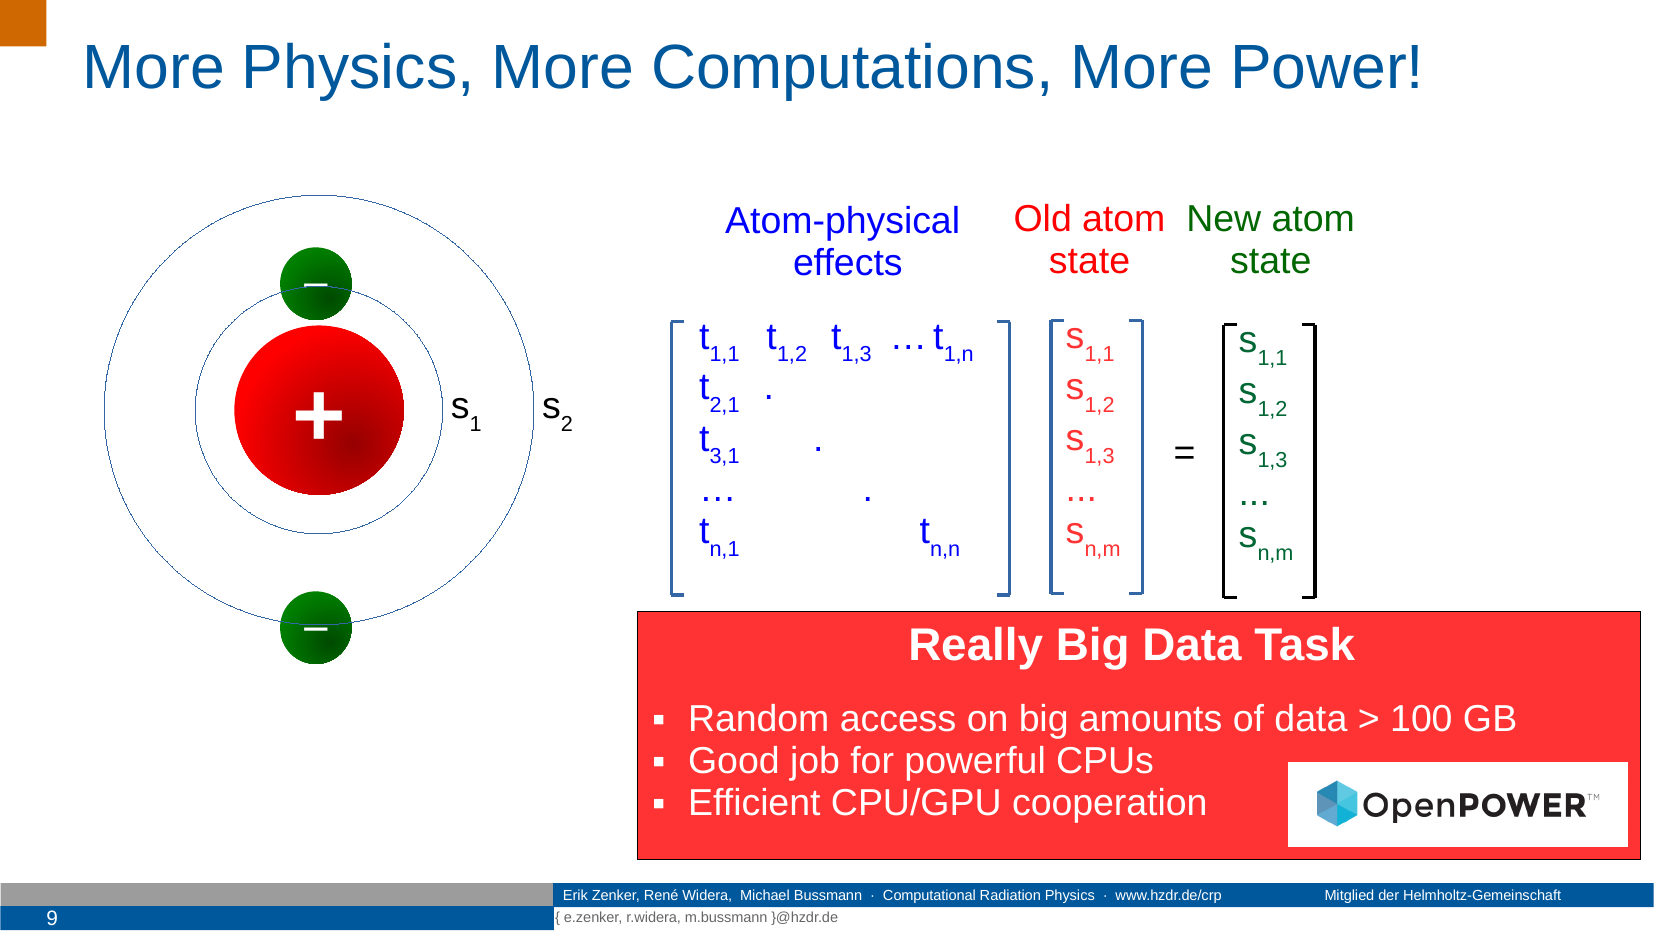

# More Physics, More Computations, More Power!
Old atom
state
s1,1
s1,2
s1,3
...
sn,m
New atom
state
s1,1
s1,2
s1,3
...
sn,m
=
Atom-physical
effects
t1,1 t1,2 t1,3 … t1,n
t2,1 .
t3,1 .
… .
tn,1 tn,n
─
+
s1
s2
─
Really Big Data Task
Random access on big amounts of data > 100 GB
Good job for powerful CPUs
Efficient CPU/GPU cooperation